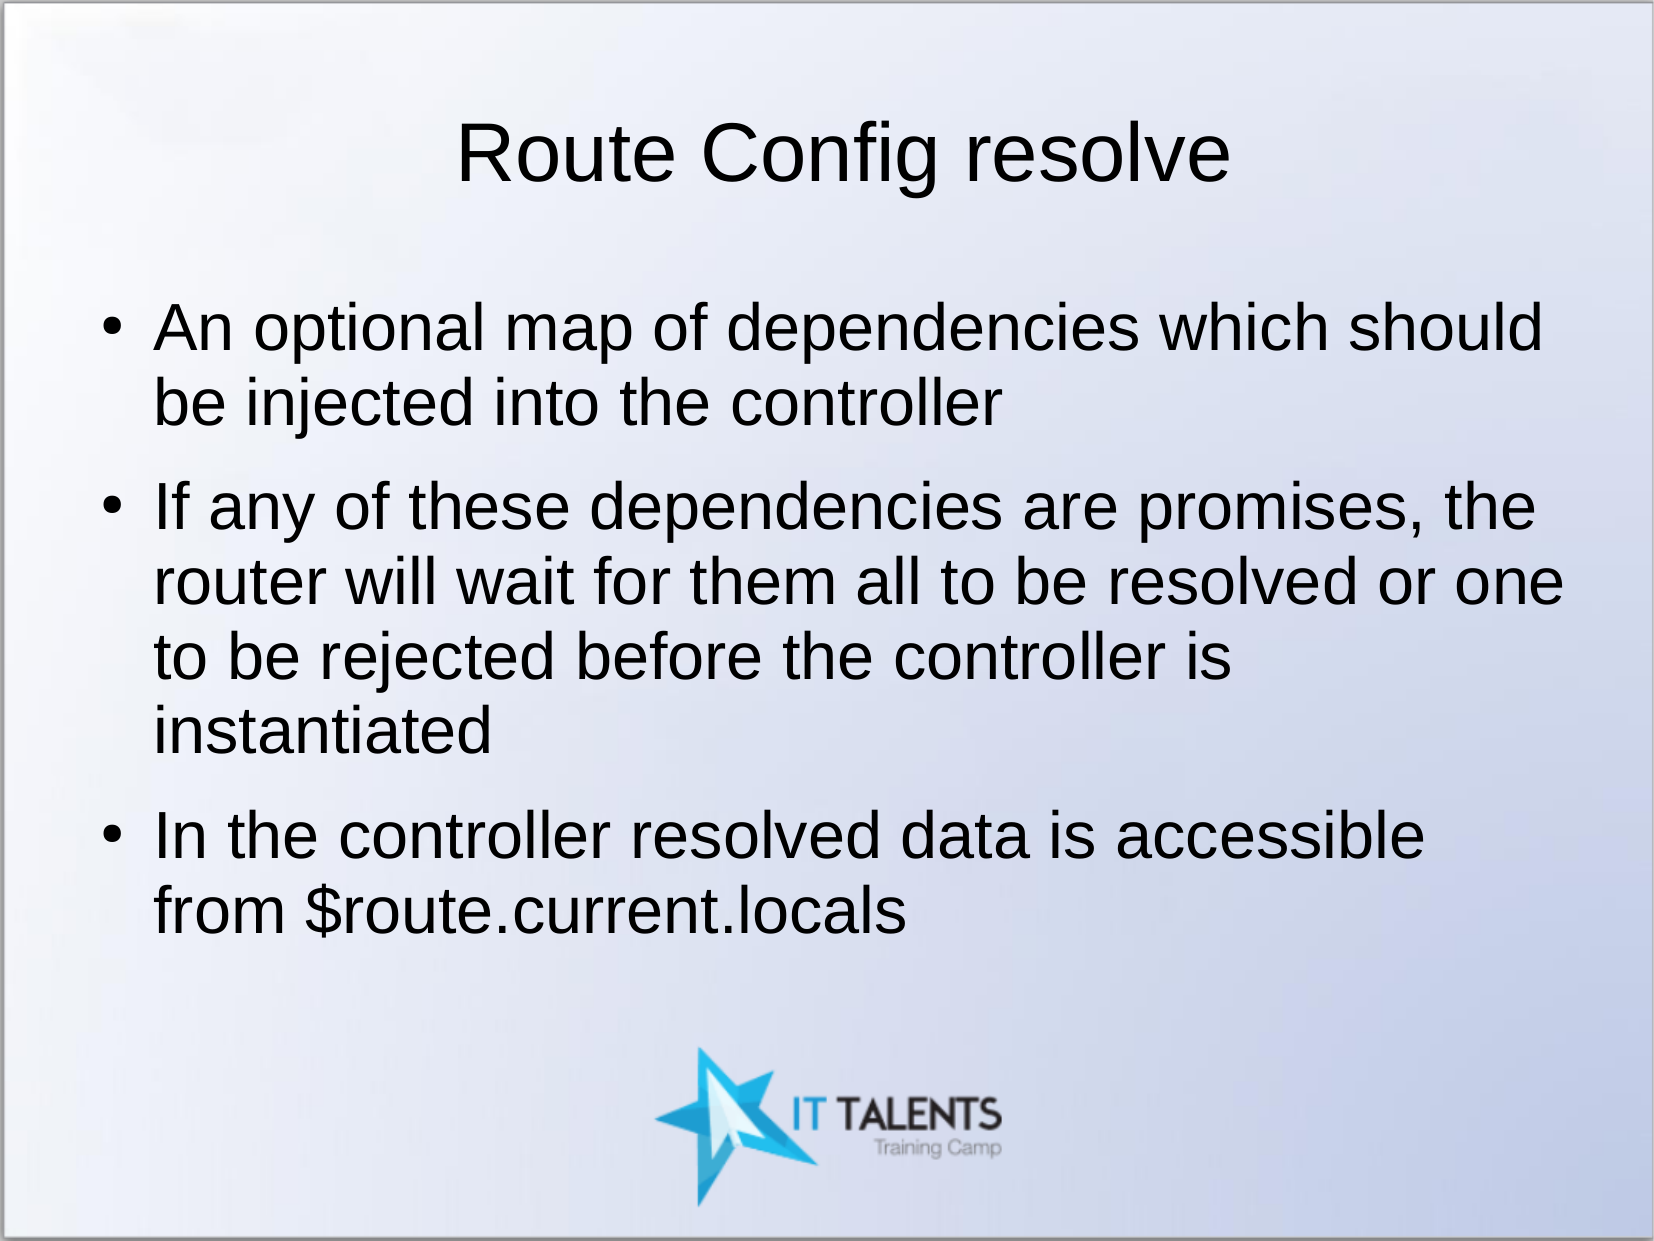

# Route Config resolve
An optional map of dependencies which should be injected into the controller
If any of these dependencies are promises, the router will wait for them all to be resolved or one to be rejected before the controller is instantiated
In the controller resolved data is accessible from $route.current.locals